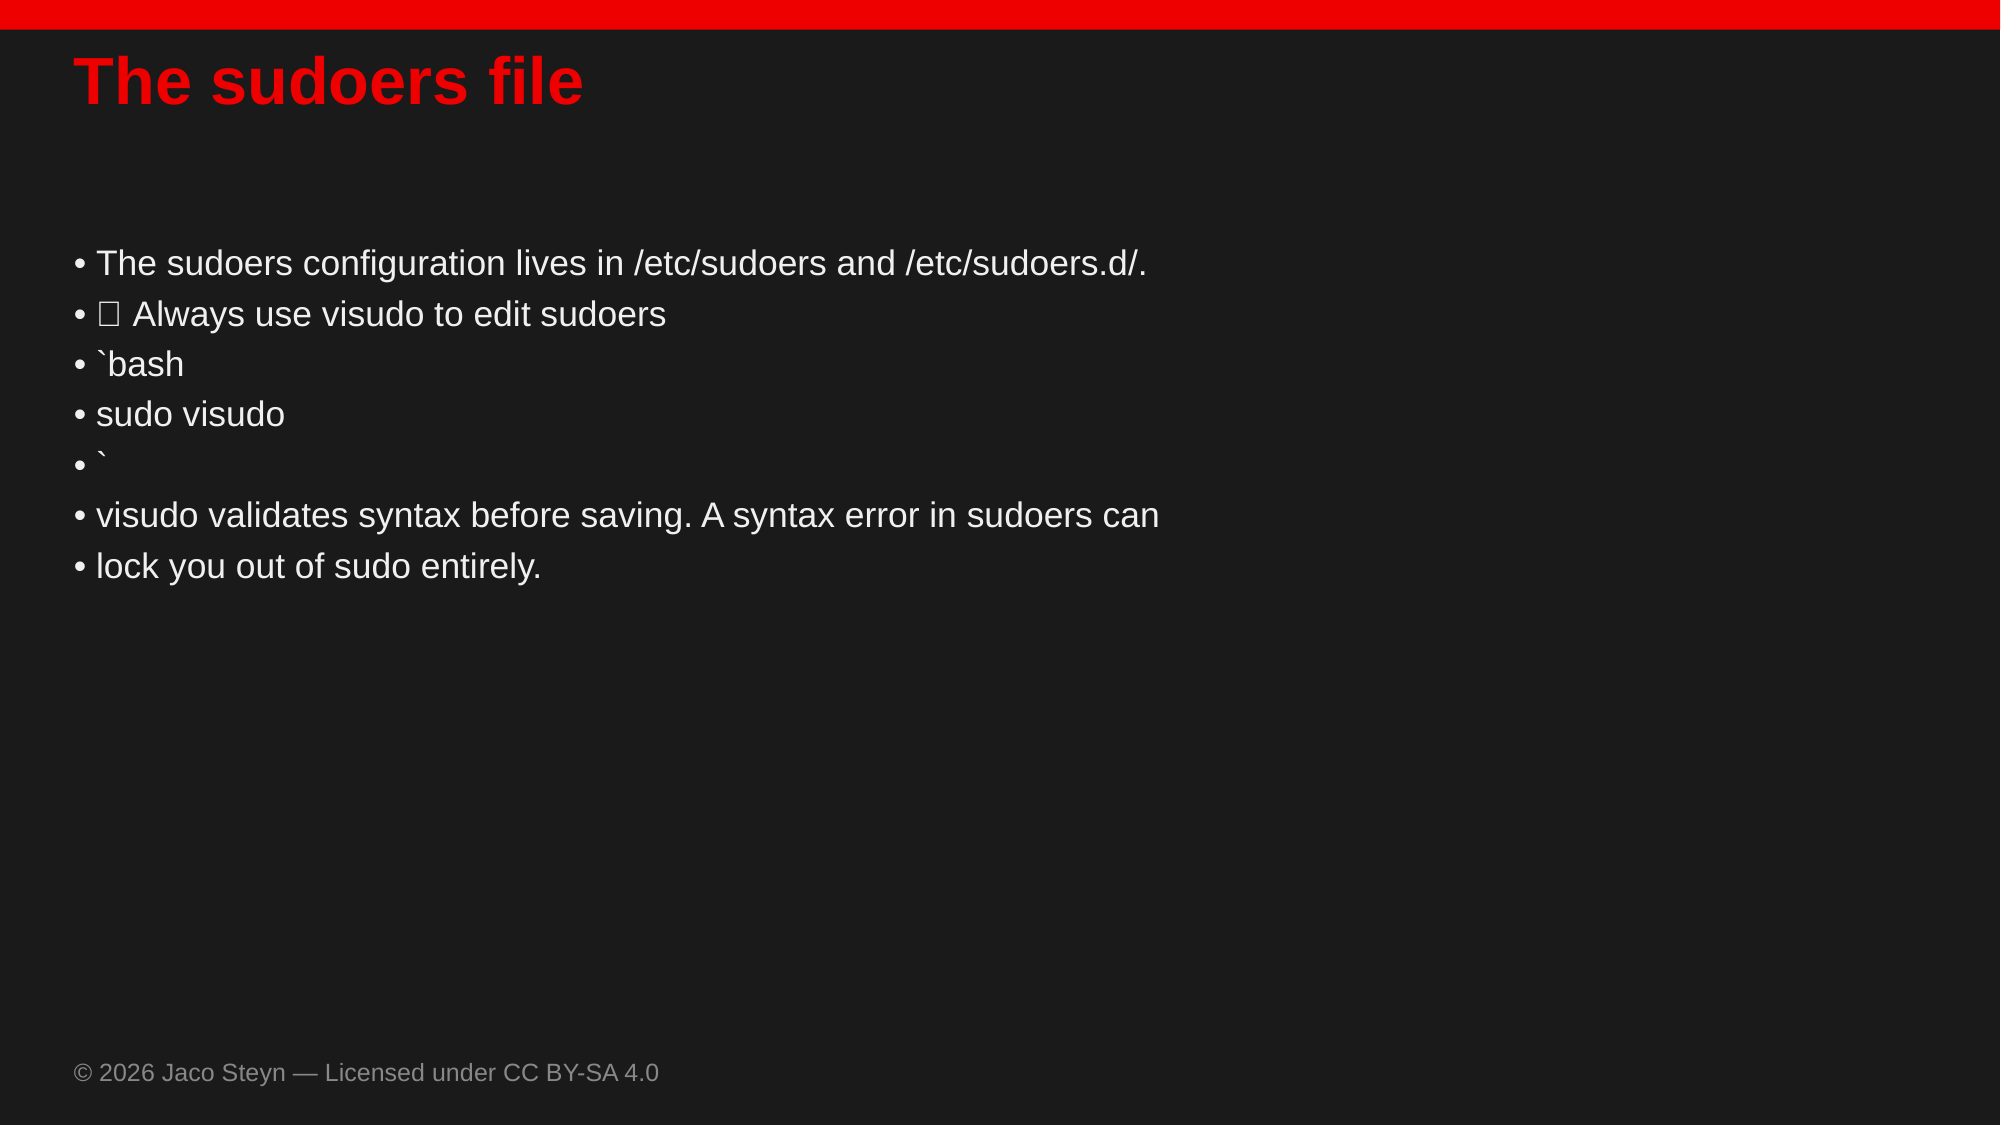

The sudoers file
• The sudoers configuration lives in /etc/sudoers and /etc/sudoers.d/.
• 🚨 Always use visudo to edit sudoers
• `bash
• sudo visudo
• `
• visudo validates syntax before saving. A syntax error in sudoers can
• lock you out of sudo entirely.
© 2026 Jaco Steyn — Licensed under CC BY-SA 4.0